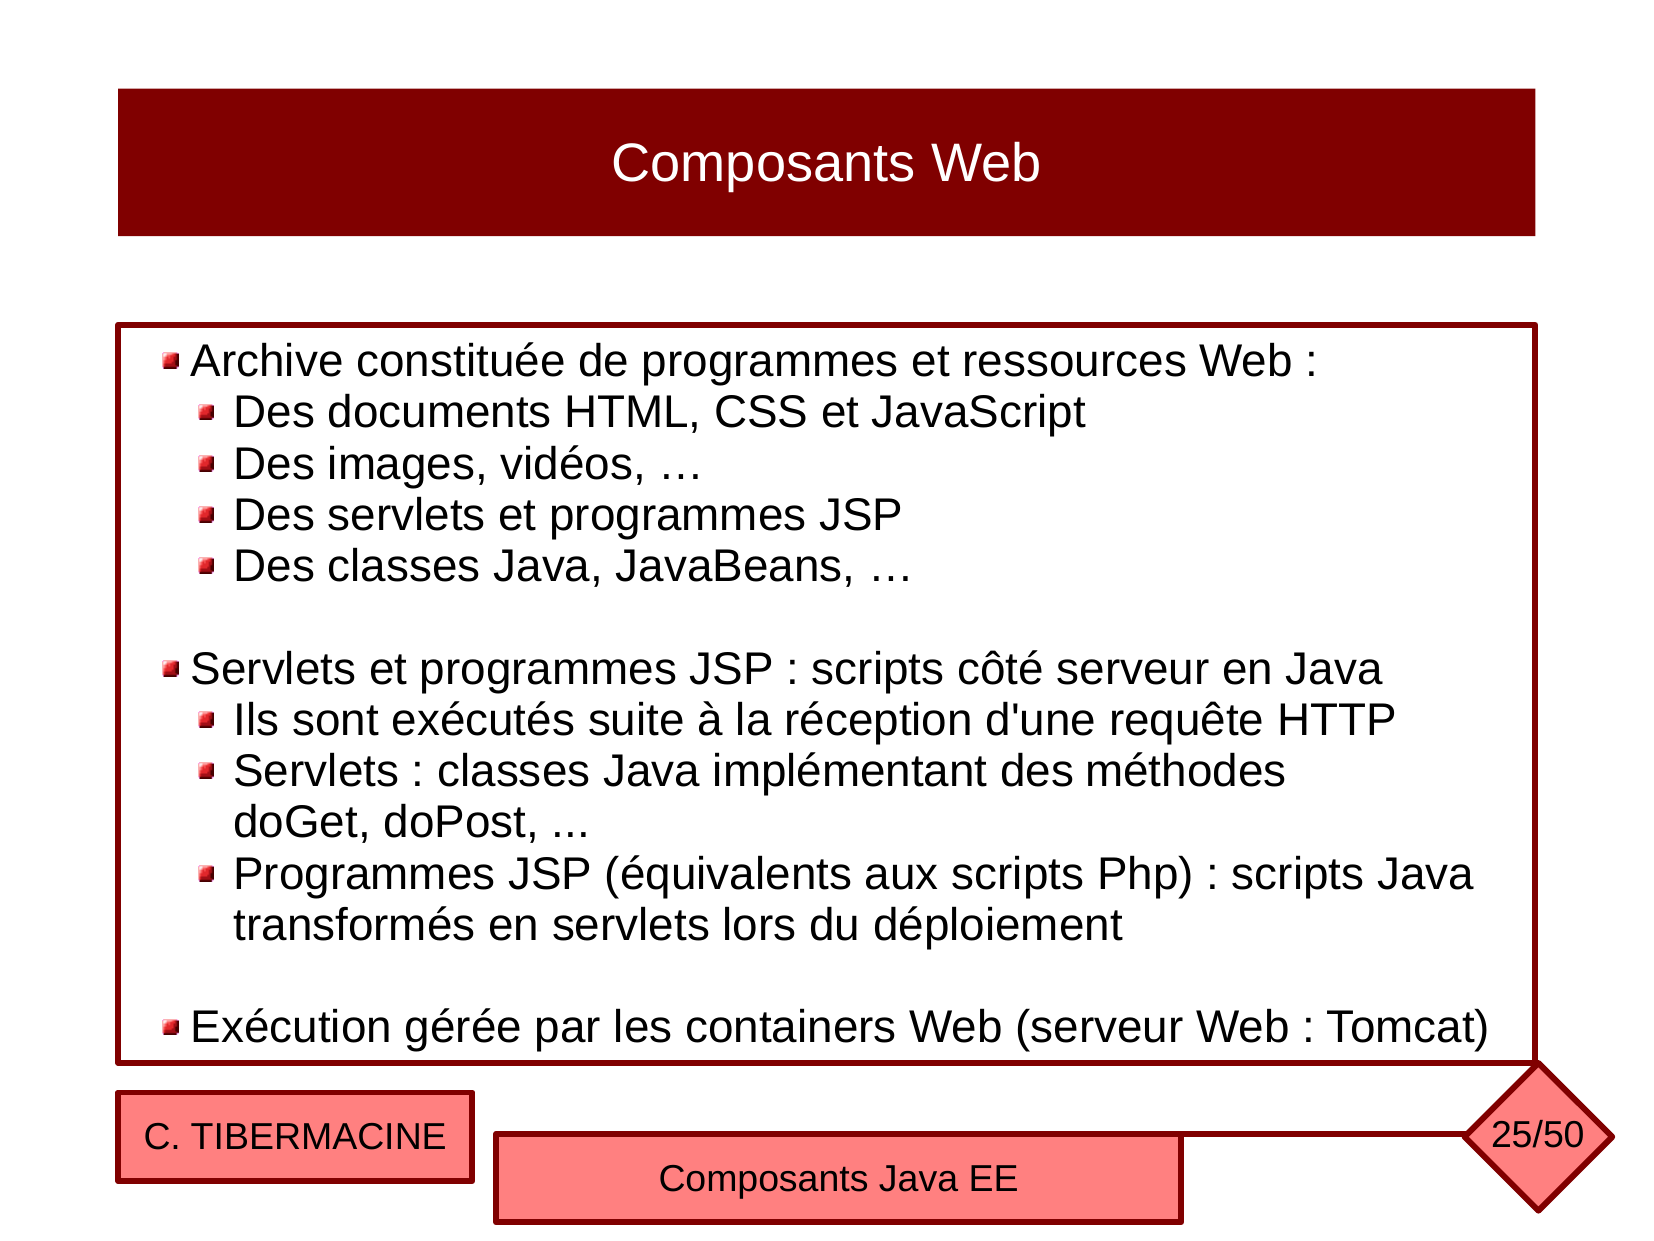

Composants Web
 Archive constituée de programmes et ressources Web :
Des documents HTML, CSS et JavaScript
Des images, vidéos, …
Des servlets et programmes JSP
Des classes Java, JavaBeans, …
 Servlets et programmes JSP : scripts côté serveur en Java
Ils sont exécutés suite à la réception d'une requête HTTP
Servlets : classes Java implémentant des méthodes
doGet, doPost, ...
Programmes JSP (équivalents aux scripts Php) : scripts Java
transformés en servlets lors du déploiement
 Exécution gérée par les containers Web (serveur Web : Tomcat)
C. TIBERMACINE
Composants Java EE